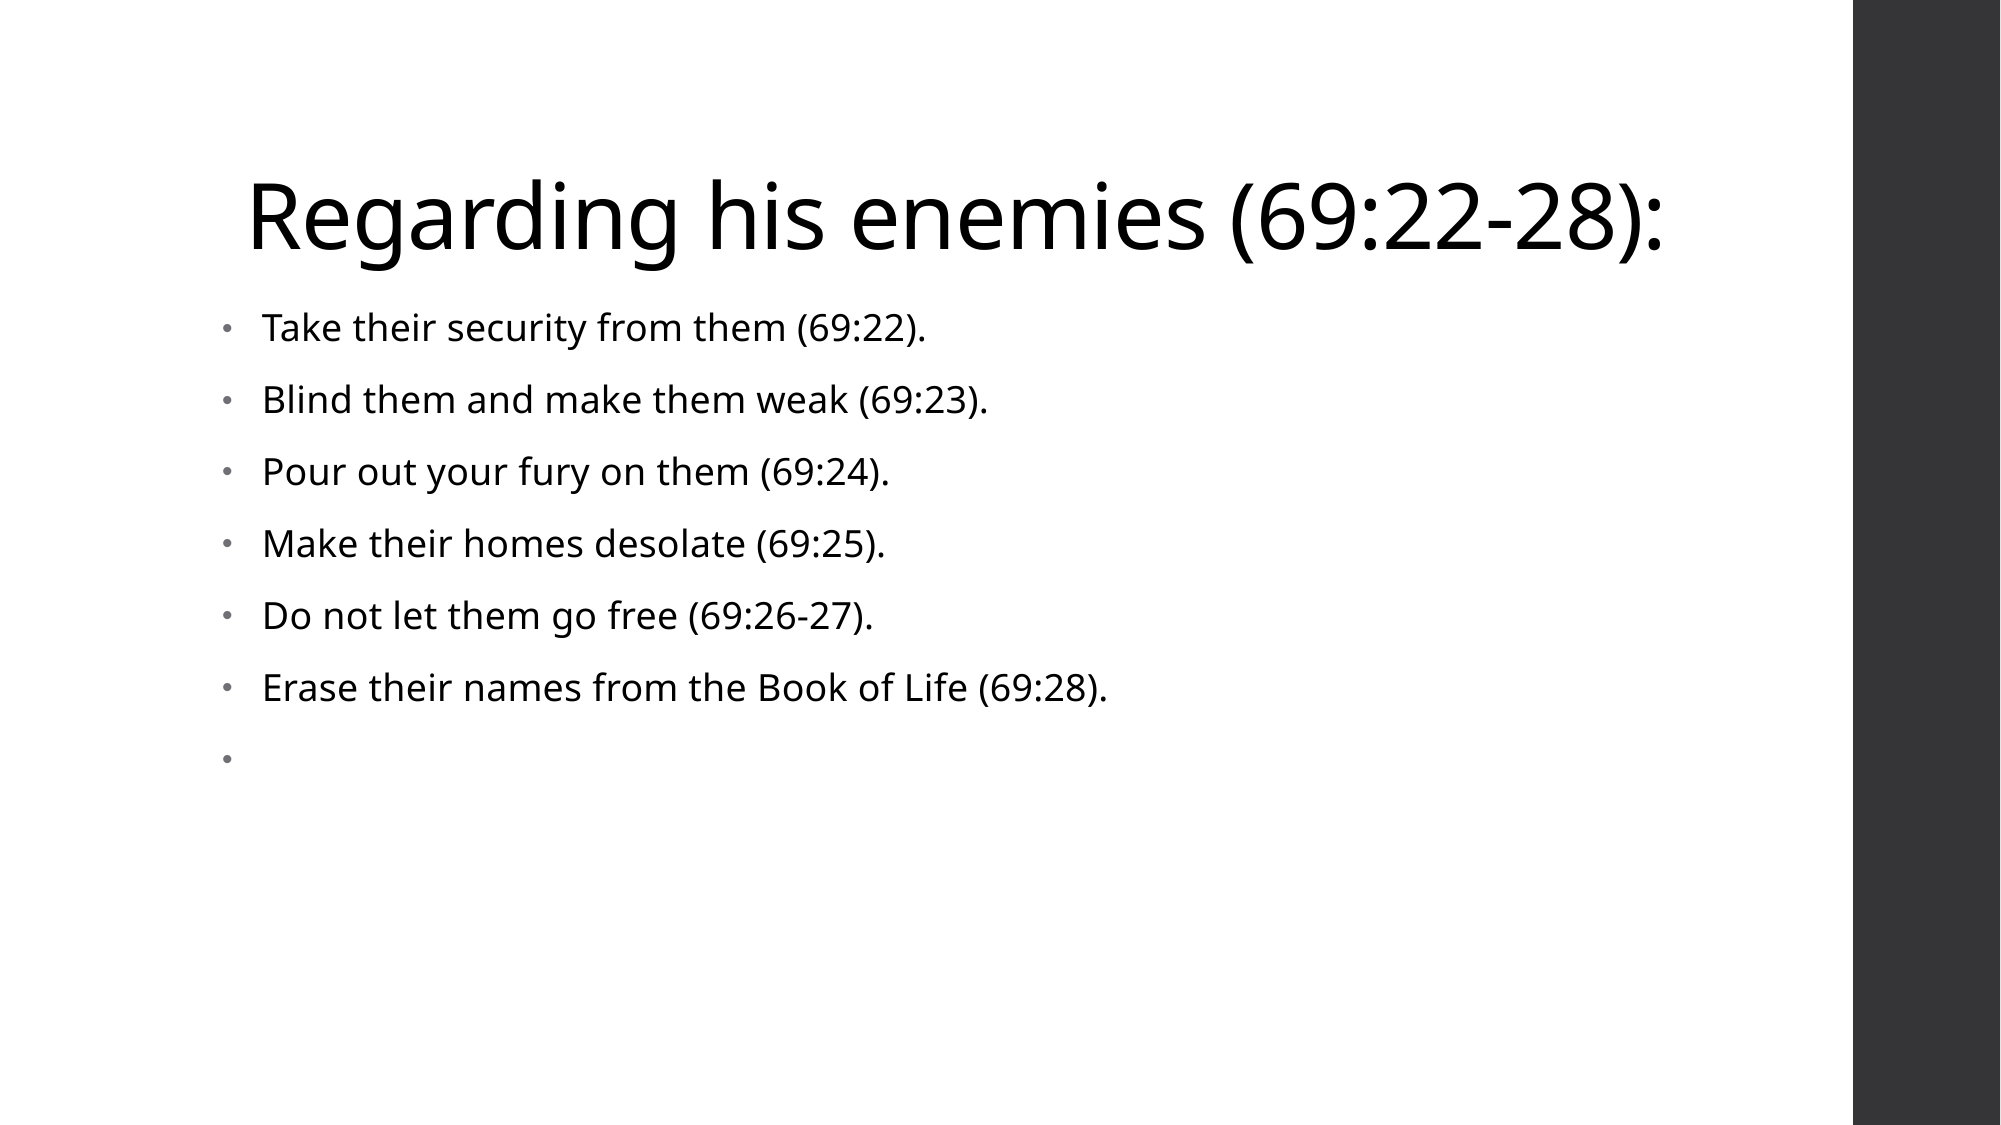

# Regarding his enemies (69:22-28):
 Take their security from them (69:22).
 Blind them and make them weak (69:23).
 Pour out your fury on them (69:24).
 Make their homes desolate (69:25).
 Do not let them go free (69:26-27).
 Erase their names from the Book of Life (69:28).